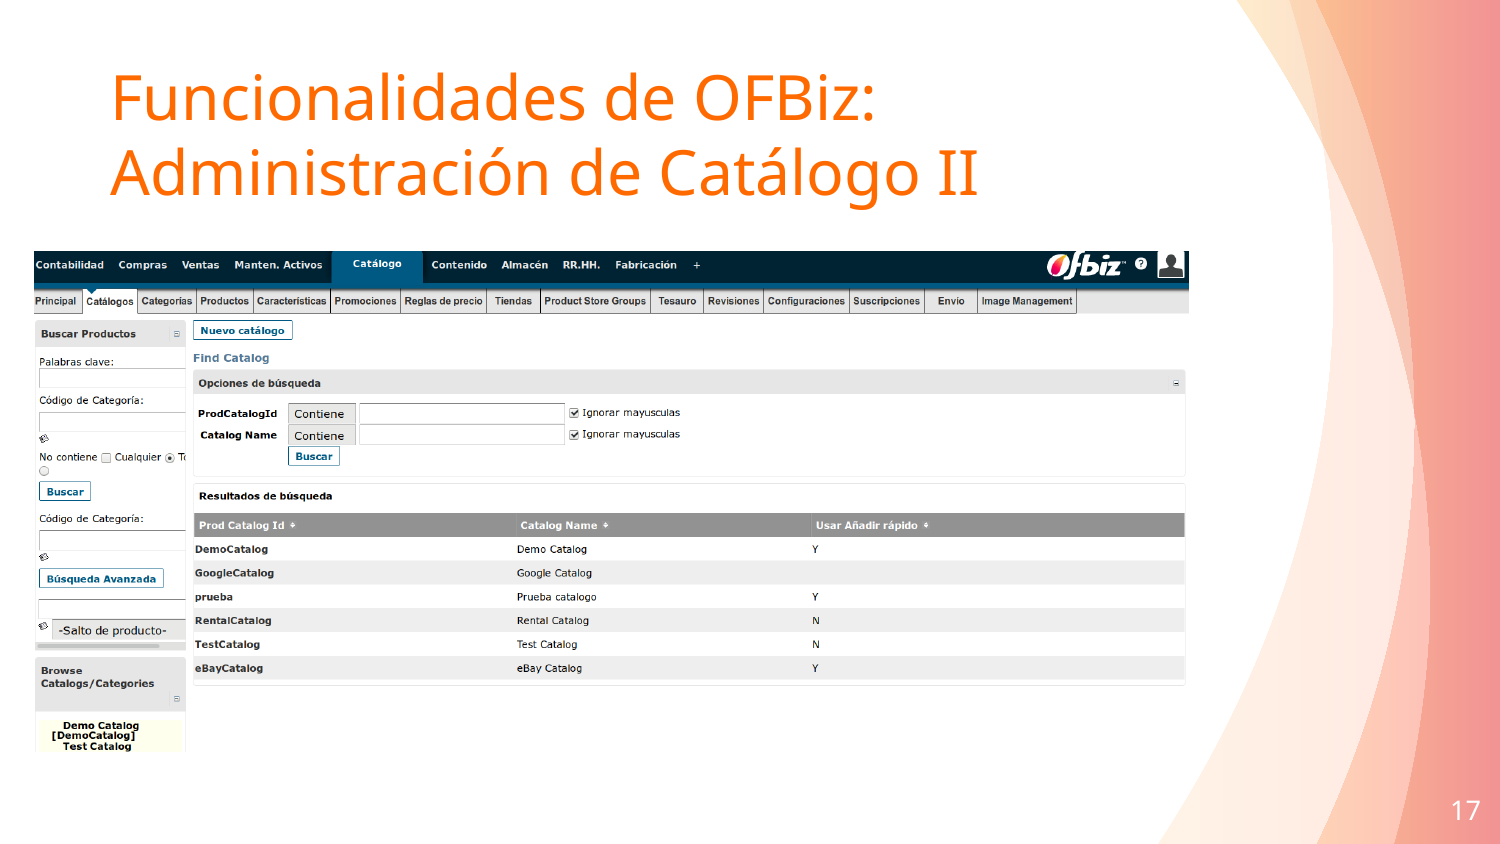

# Funcionalidades de OFBiz: Administración de Catálogo II